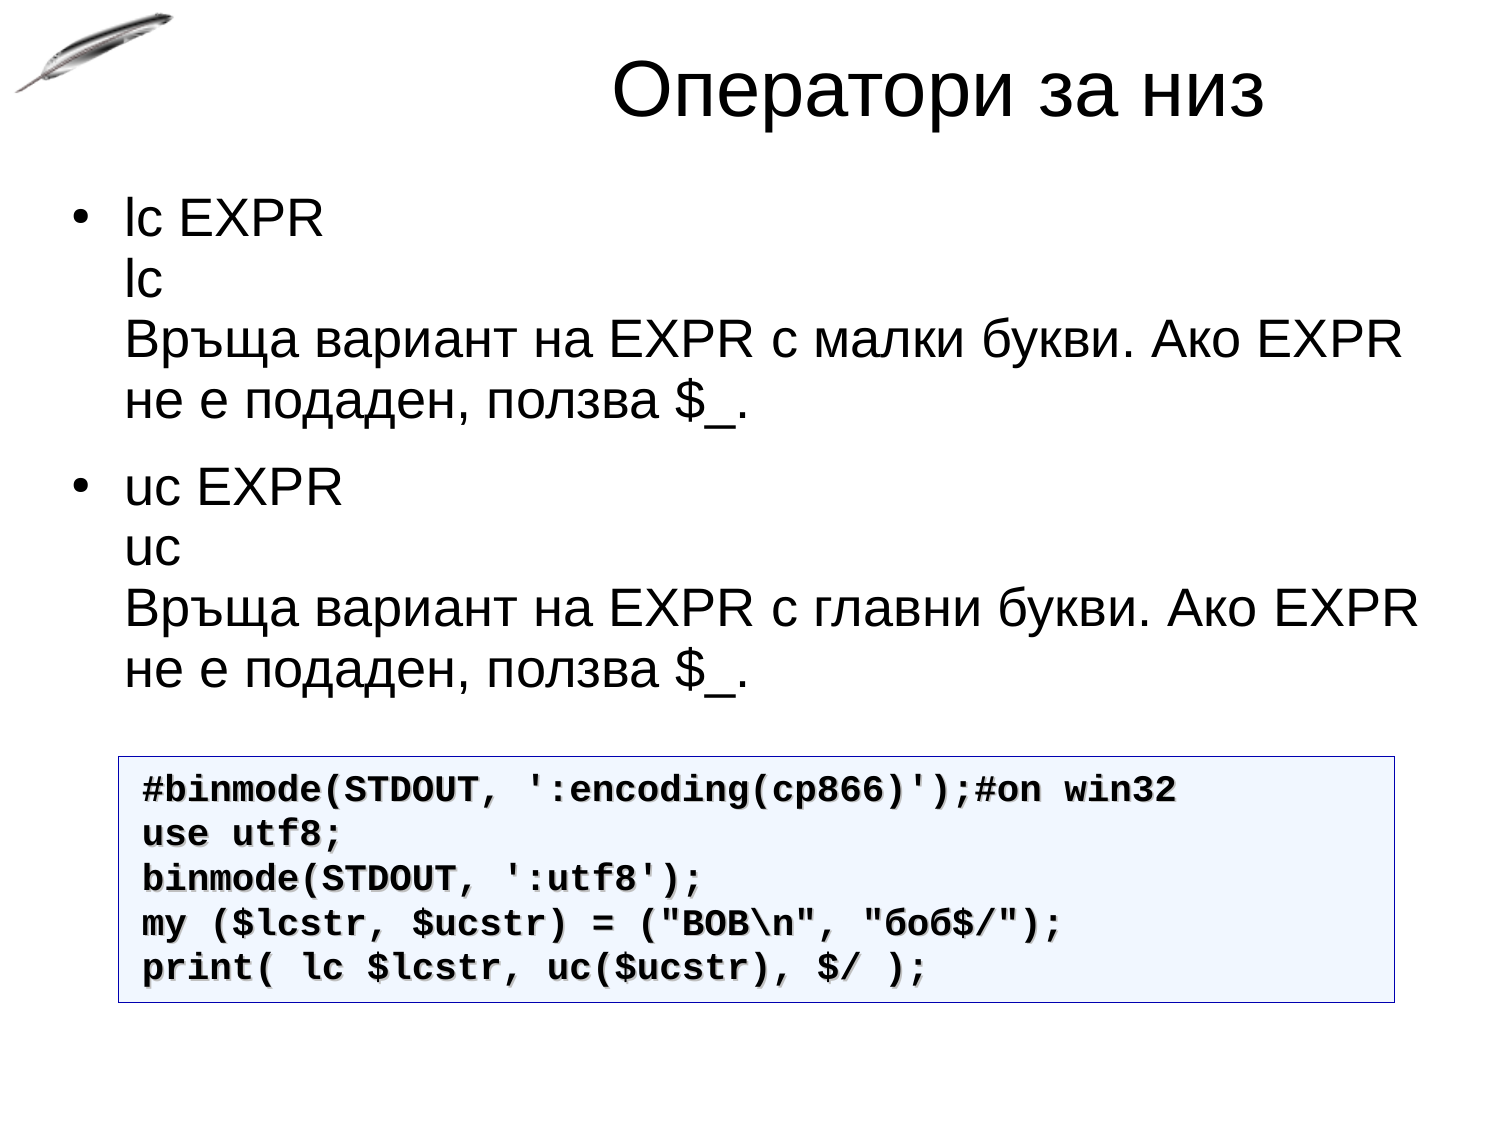

# Оператори за низ
lc EXPR
lc
Връща вариант на EXPR с малки букви. Ако EXPR не е подаден, ползва $_.
uc EXPR
uc
Връща вариант на EXPR с главни букви. Ако EXPR не е подаден, ползва $_.
#binmode(STDOUT, ':encoding(cp866)');#on win32
use utf8;
binmode(STDOUT, ':utf8');
my ($lcstr, $ucstr) = ("BOB\n", "боб$/");
print( lc $lcstr, uc($ucstr), $/ );